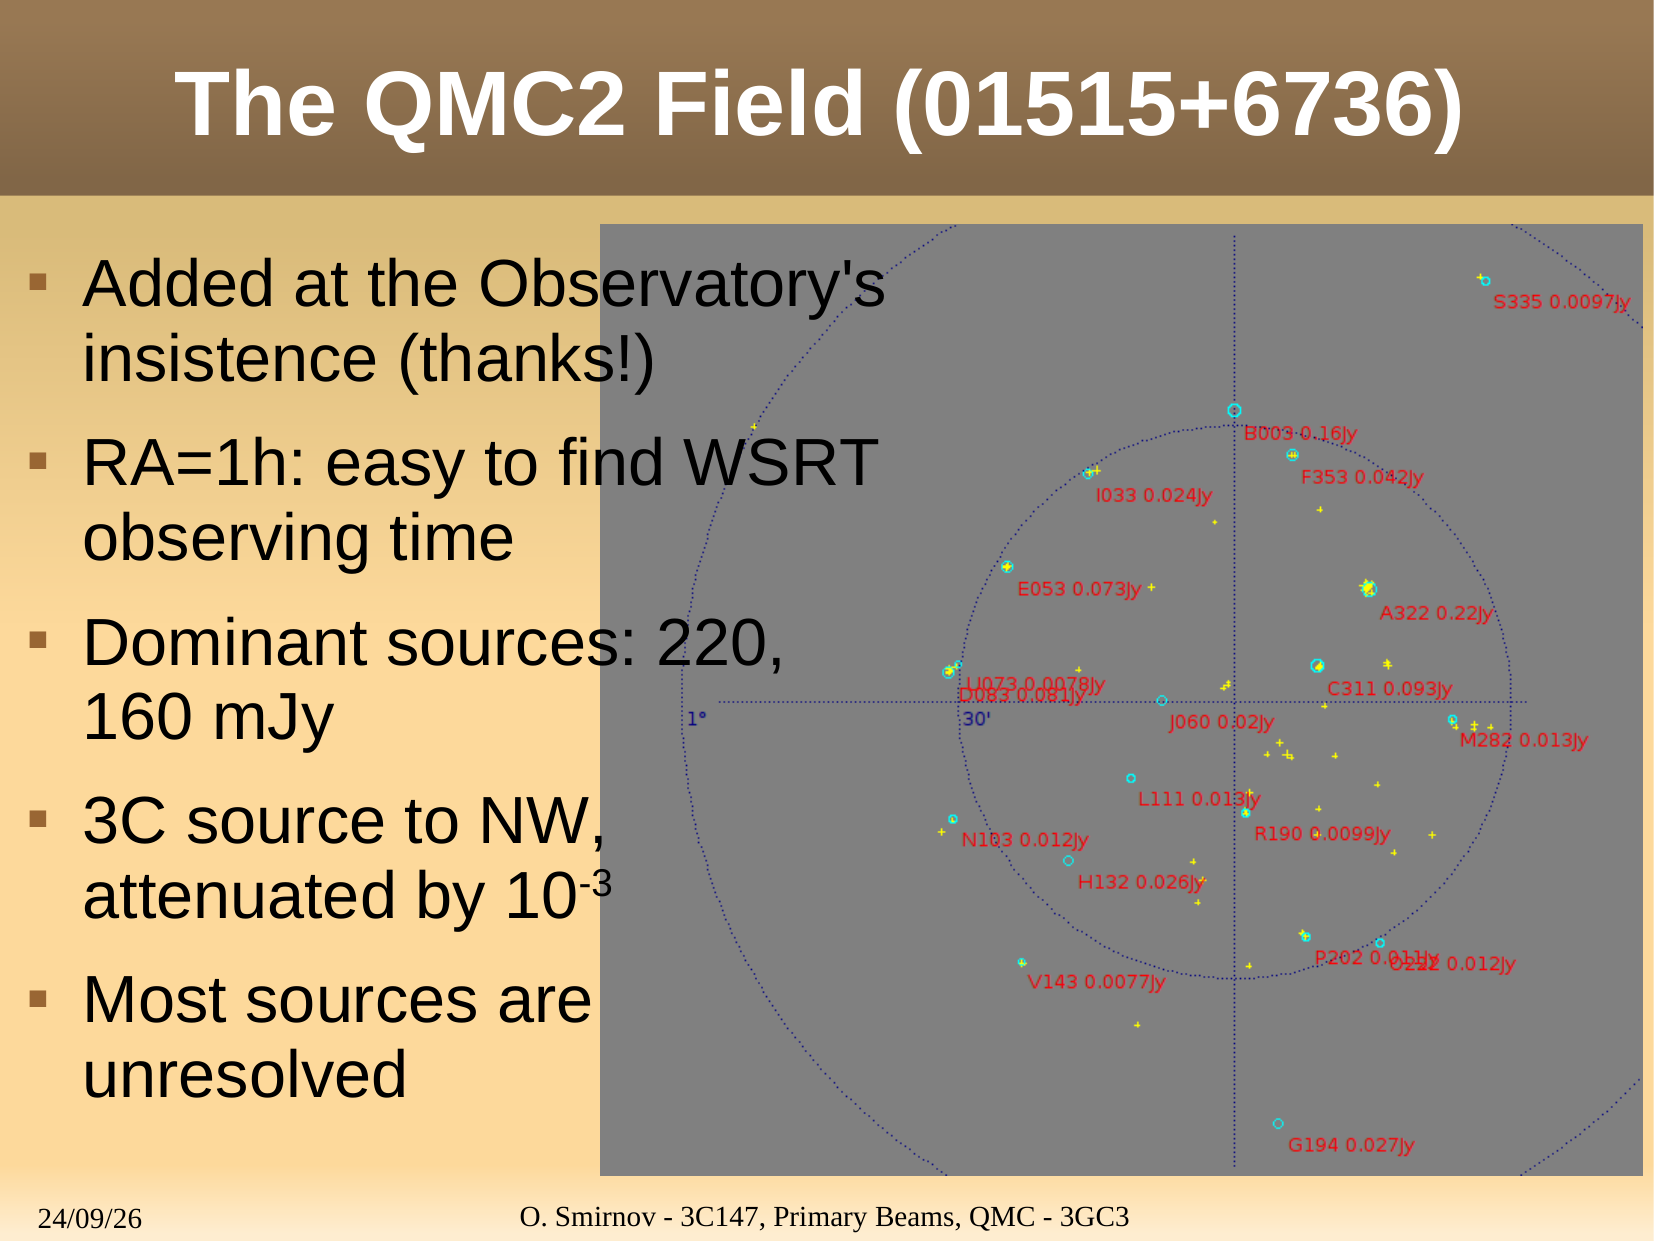

# The QMC2 Field (01515+6736)
Added at the Observatory's insistence (thanks!)
RA=1h: easy to find WSRT observing time
Dominant sources: 220, 160 mJy
3C source to NW, attenuated by 10-3
Most sources are unresolved
O. Smirnov - 3C147, Primary Beams, QMC - 3GC3